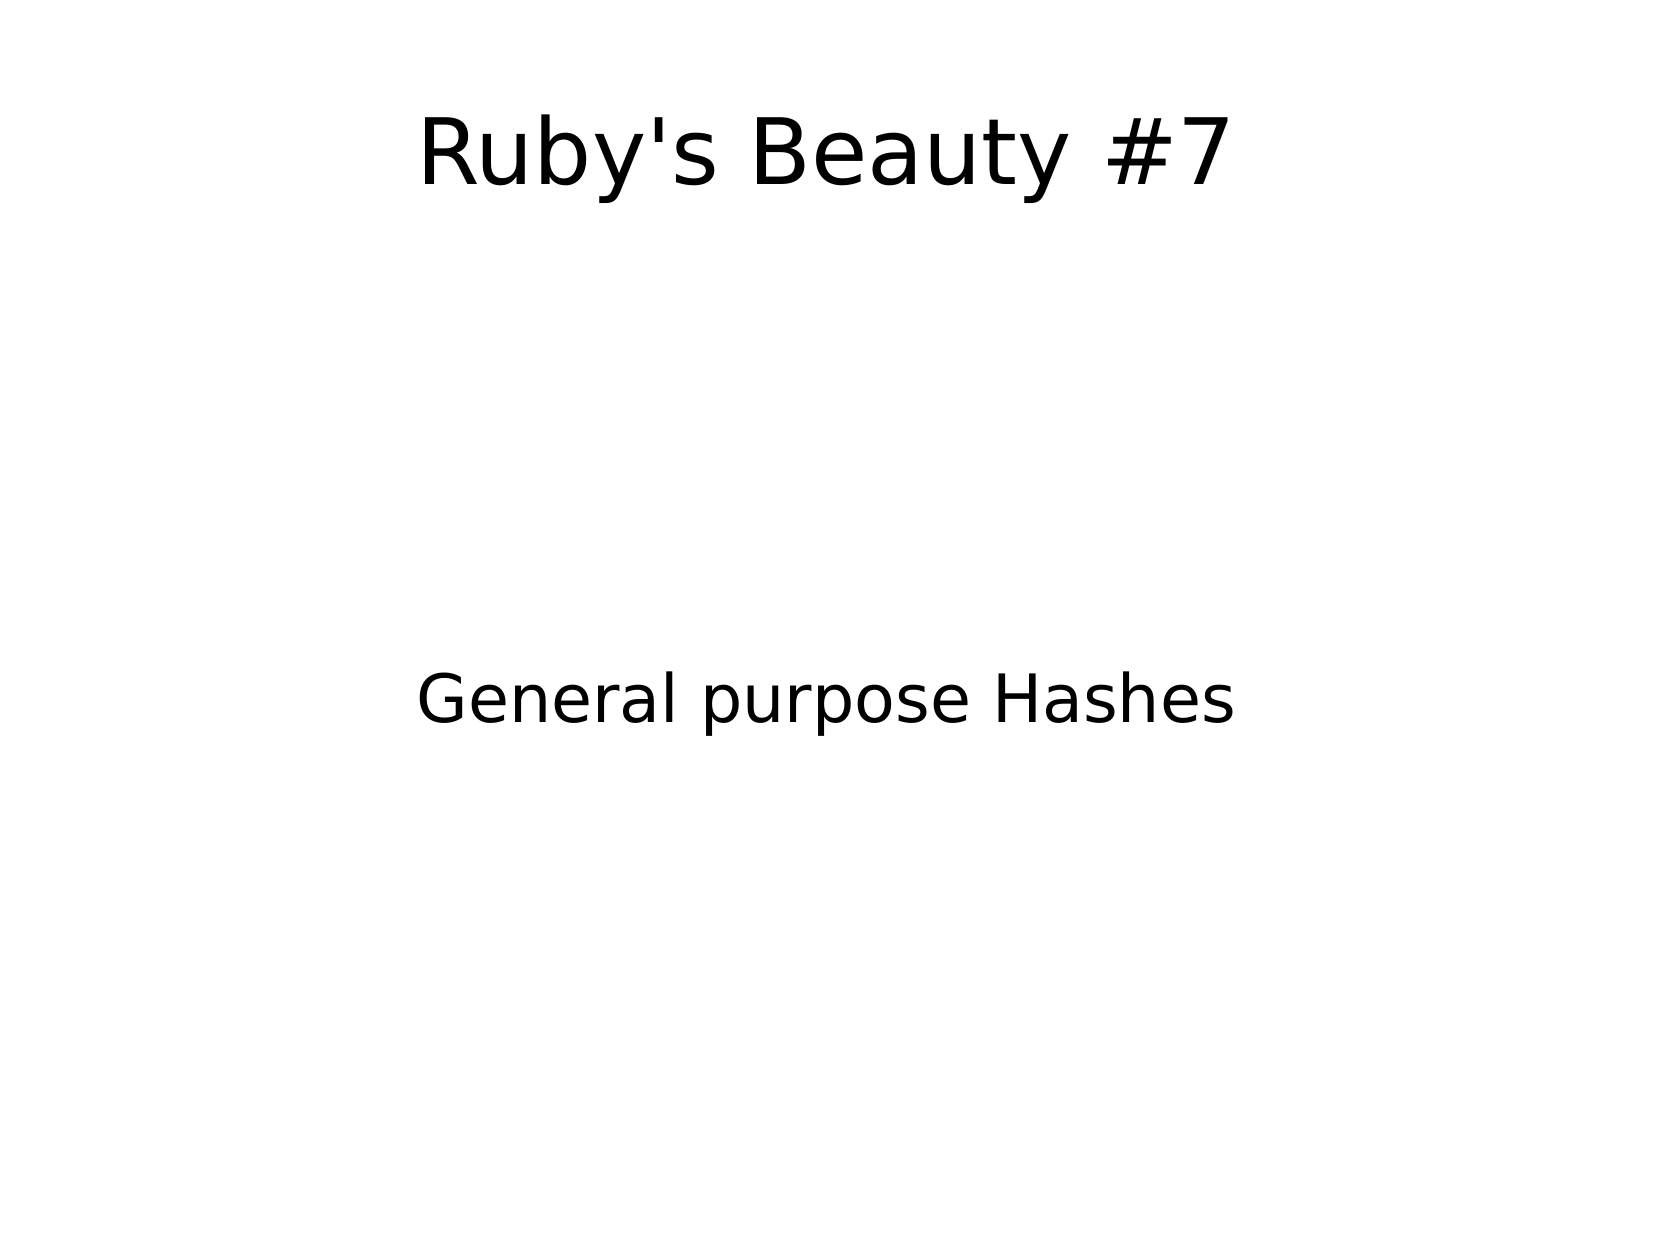

# Ruby's Beauty #7
General purpose Hashes